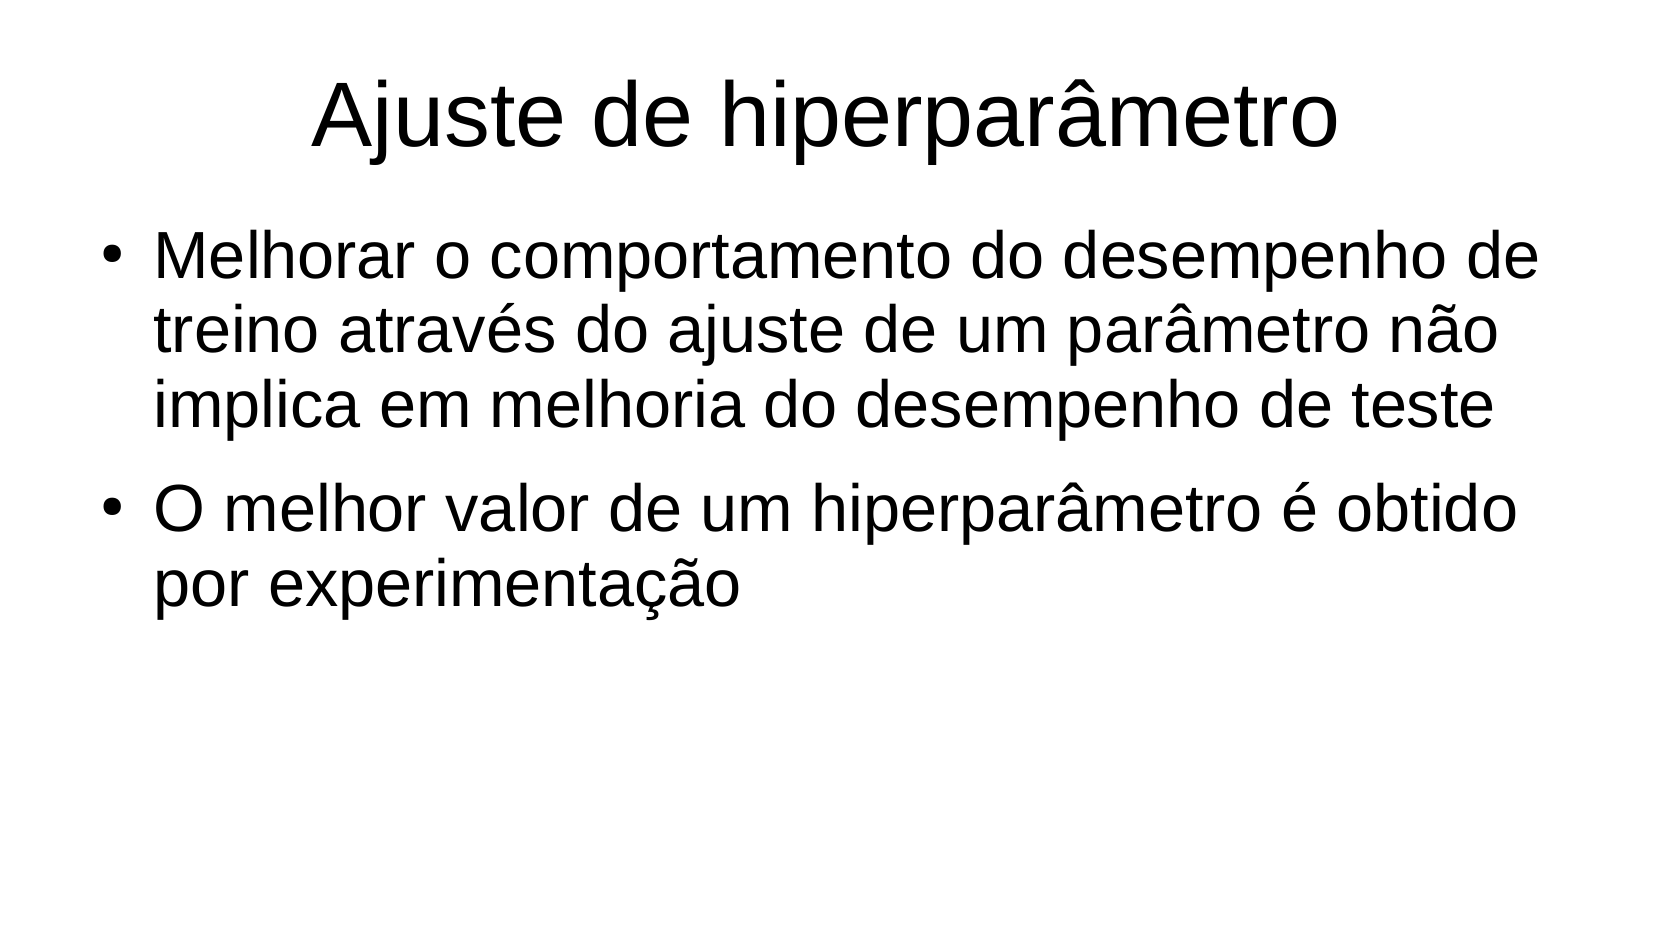

# Ajuste de hiperparâmetro
Melhorar o comportamento do desempenho de treino através do ajuste de um parâmetro não implica em melhoria do desempenho de teste
O melhor valor de um hiperparâmetro é obtido por experimentação